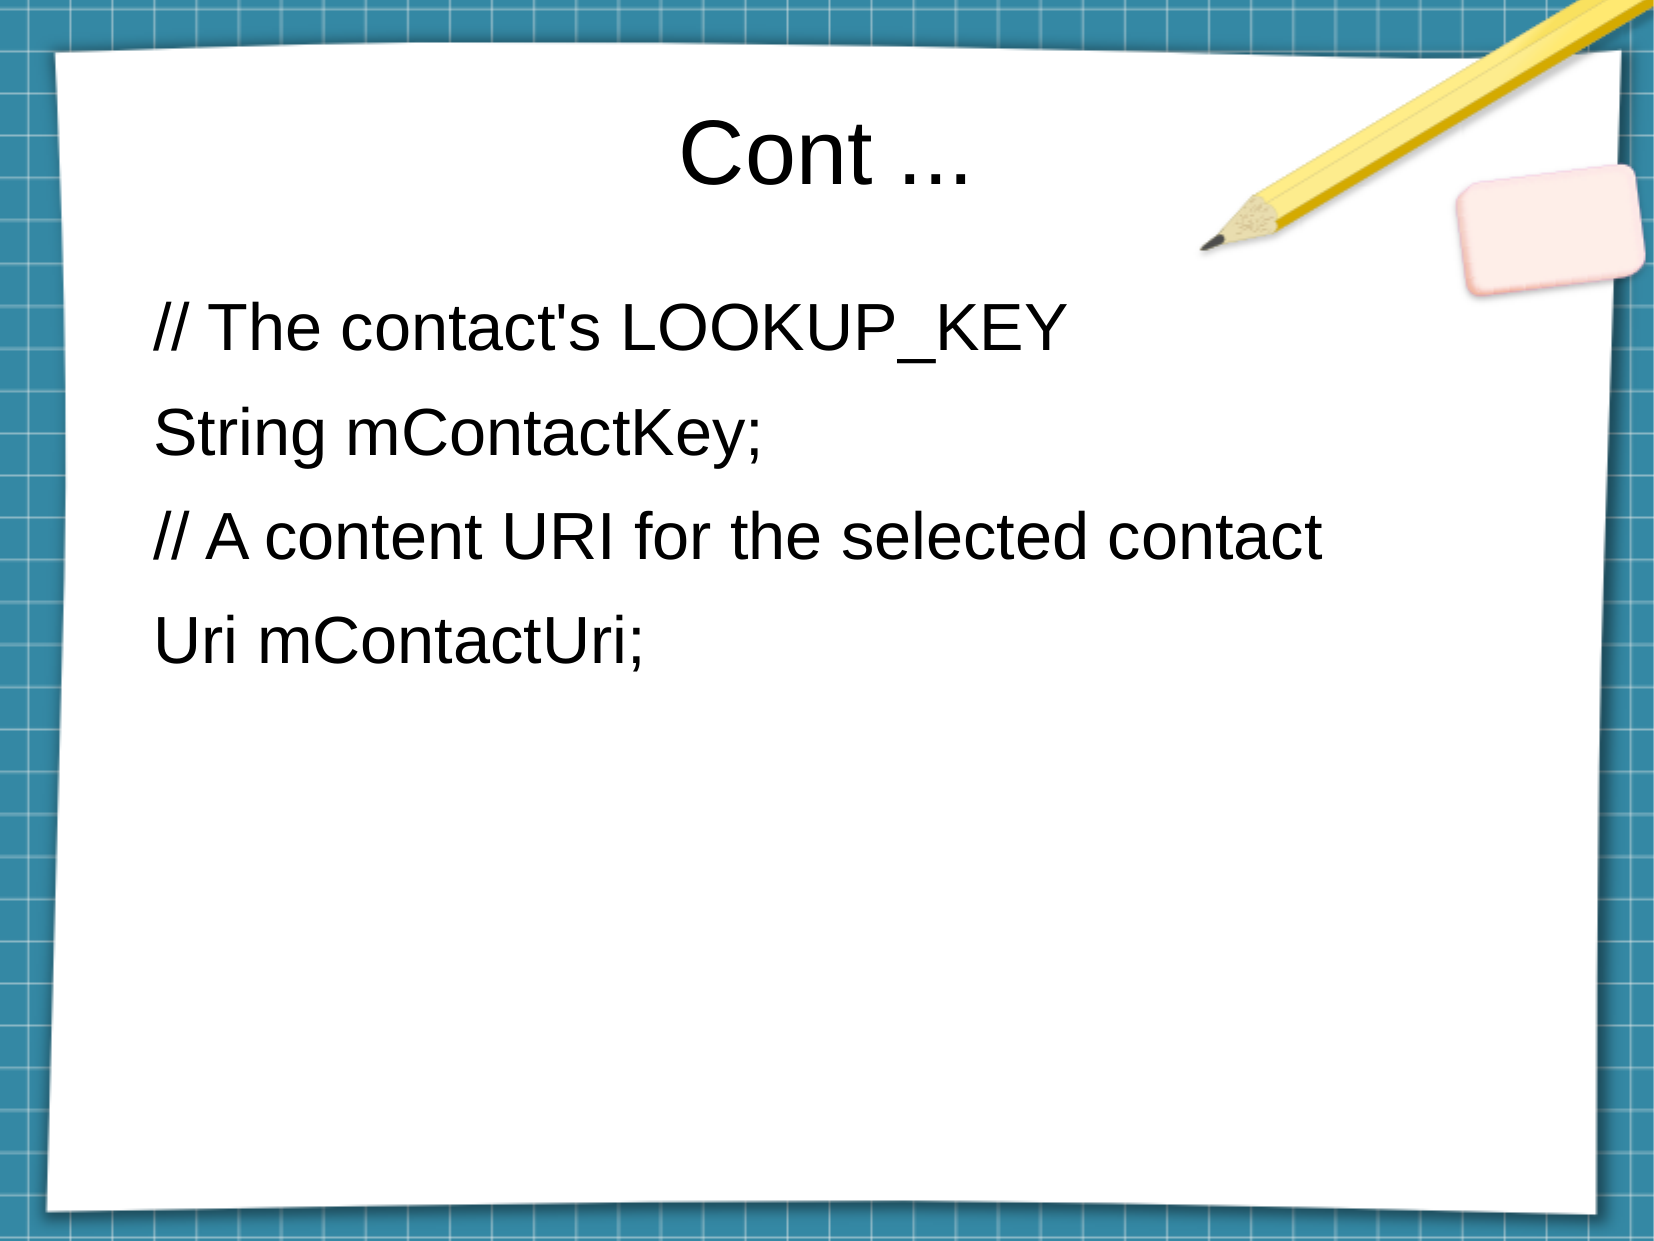

# Cont ...
// The contact's LOOKUP_KEY
String mContactKey;
// A content URI for the selected contact
Uri mContactUri;